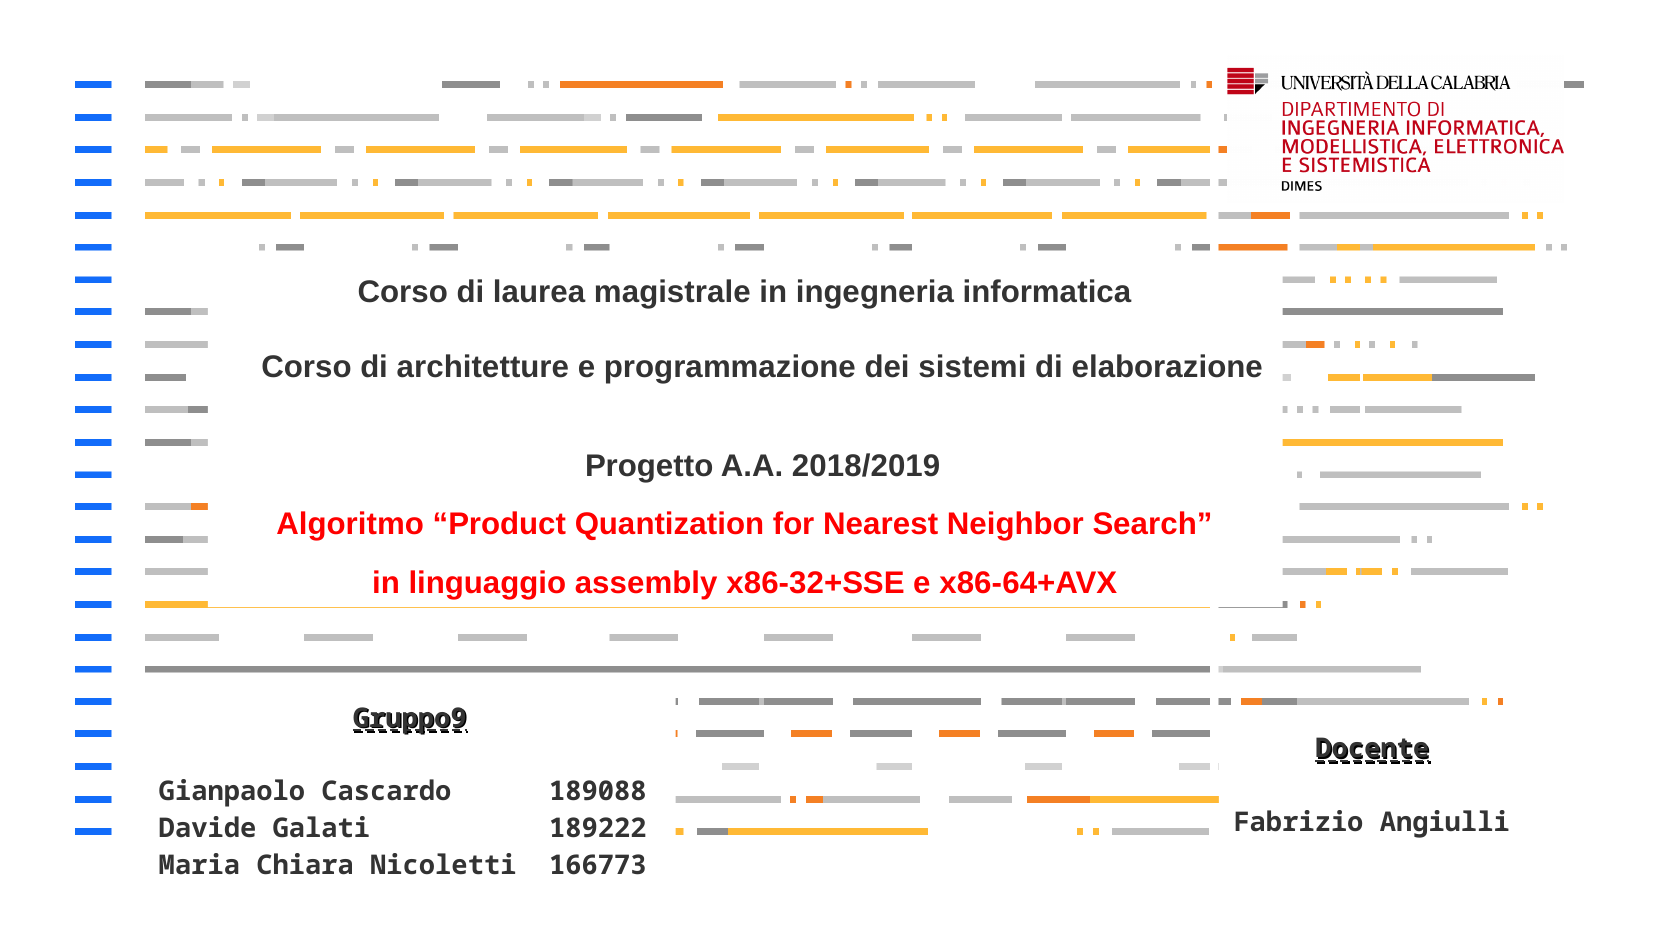

Corso di laurea magistrale in ingegneria informatica
Corso di architetture e programmazione dei sistemi di elaborazione
Progetto A.A. 2018/2019
Algoritmo “Product Quantization for Nearest Neighbor Search”
in linguaggio assembly x86-32+SSE e x86-64+AVX
Gruppo9
Gianpaolo Cascardo 189088
Davide Galati 189222
Maria Chiara Nicoletti 166773
Docente
Fabrizio Angiulli